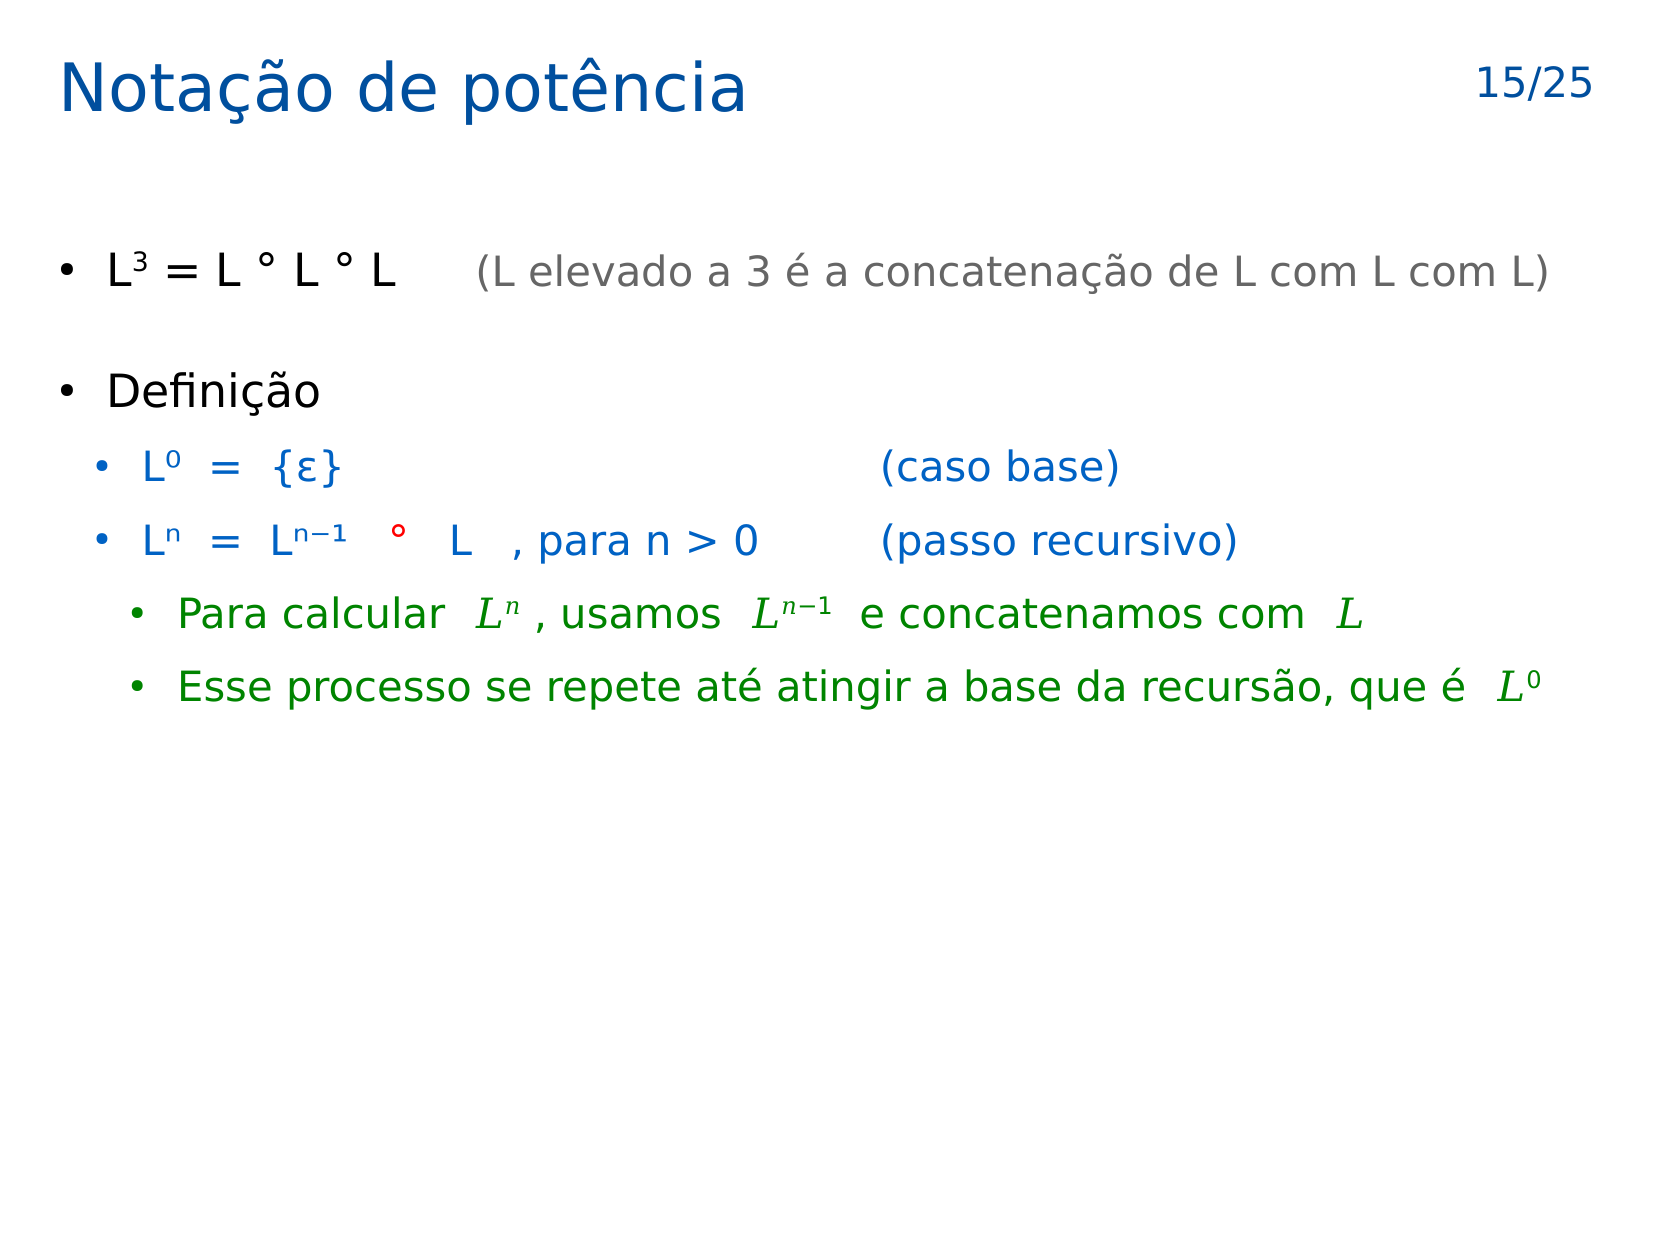

# Notação de potência
15
L3 = L ° L ° L		(L elevado a 3 é a concatenação de L com L com L)
Definição
L⁰ = {ε} 						(caso base)
Lⁿ = Lⁿ⁻¹ ° L	, para n > 0 	(passo recursivo)
Para calcular 𝐿𝑛 , usamos 𝐿𝑛−1 e concatenamos com 𝐿
Esse processo se repete até atingir a base da recursão, que é 𝐿0